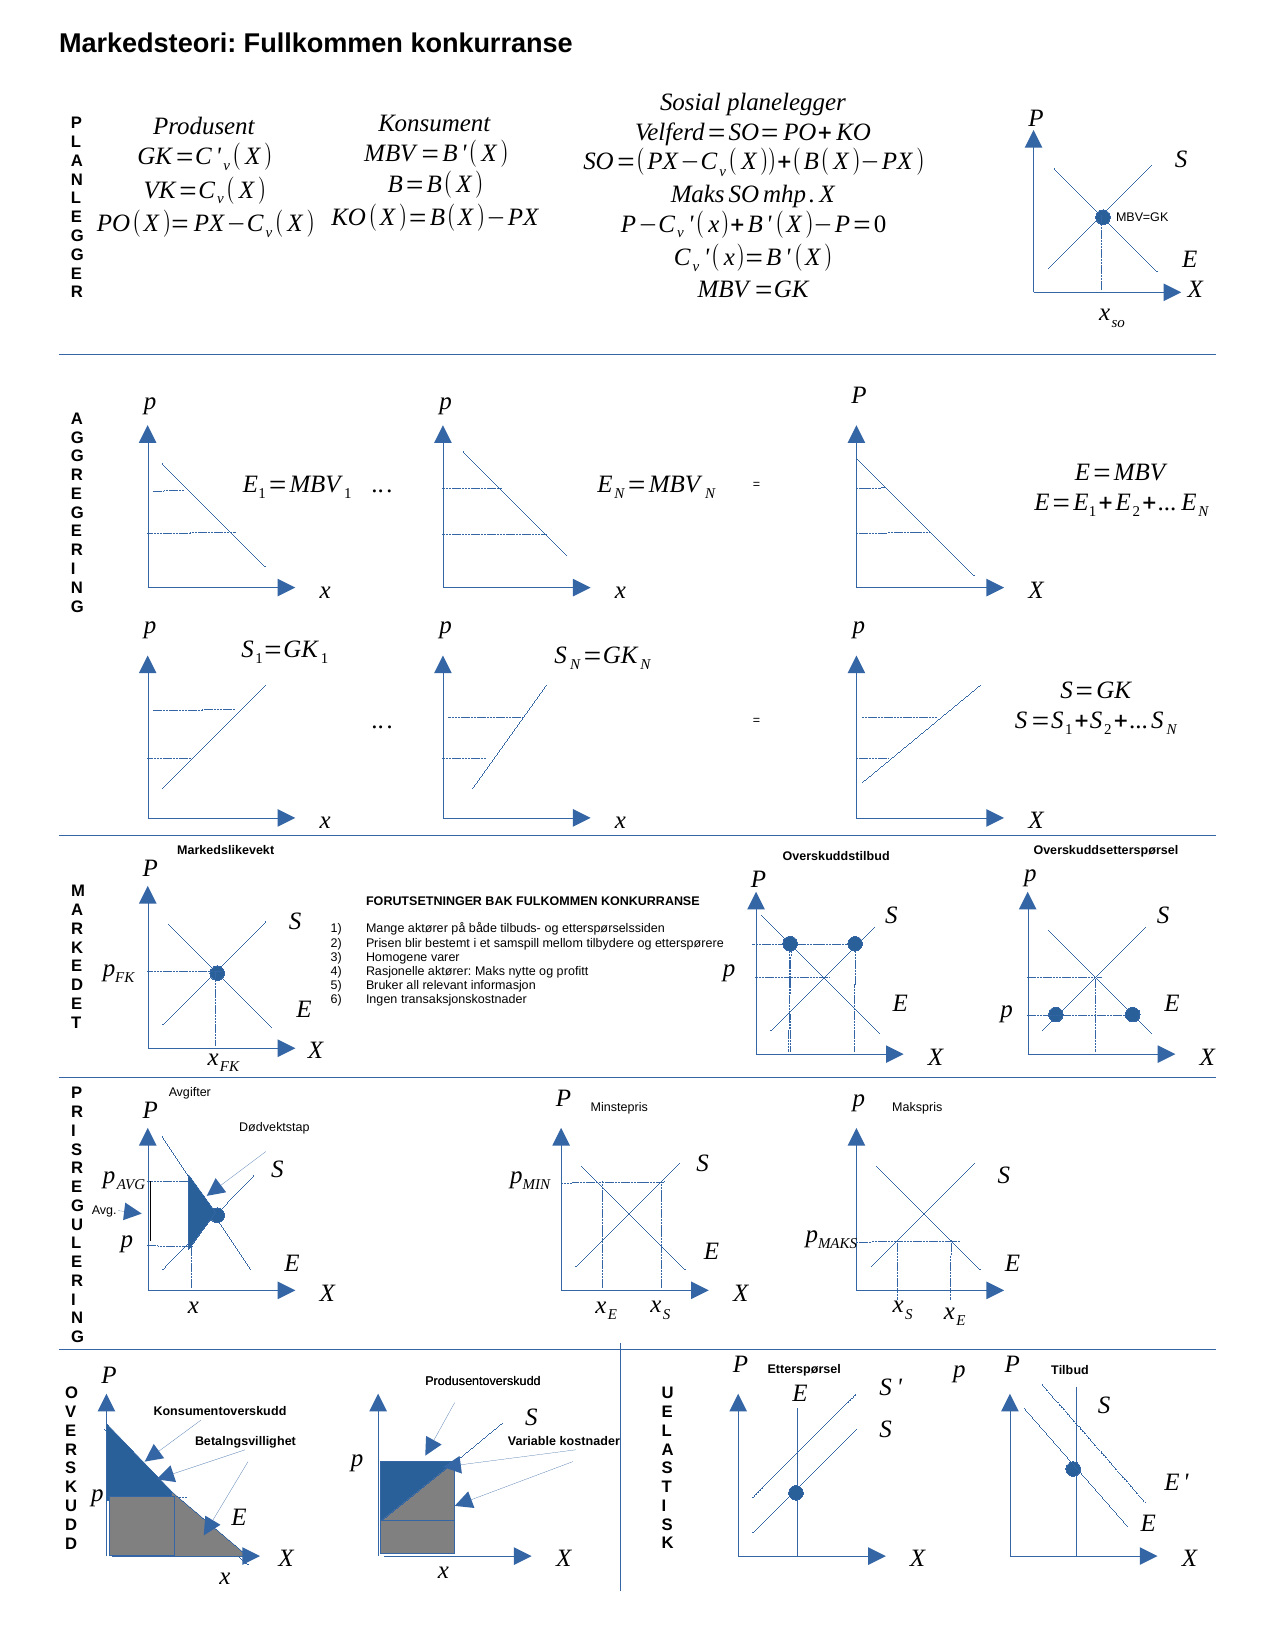

Markedsteori: Fullkommen konkurranse
P
L
A
N
L
E
G
G
E
R
MBV=GK
A
G
G
R
E
G
E
R
I
N
G
=
=
Markedslikevekt
Overskuddsetterspørsel
Overskuddstilbud
M
A
R
K
E
D
E
T
FORUTSETNINGER BAK FULKOMMEN KONKURRANSE
Mange aktører på både tilbuds- og etterspørselssiden
Prisen blir bestemt i et samspill mellom tilbydere og etterspørere
Homogene varer
Rasjonelle aktører: Maks nytte og profitt
Bruker all relevant informasjon
Ingen transaksjonskostnader
P
R
I
S
R
E
G
U
L
E
R
I
N
G
Avgifter
Minstepris
Makspris
Dødvektstap
Avg.
Etterspørsel
Tilbud
Produsentoverskudd
Produsentoverskudd
U
E
L
A
S
T
I
S
K
O
V
E
R
S
K
U
D
D
Konsumentoverskudd
Betalngsvillighet
Variable kostnader